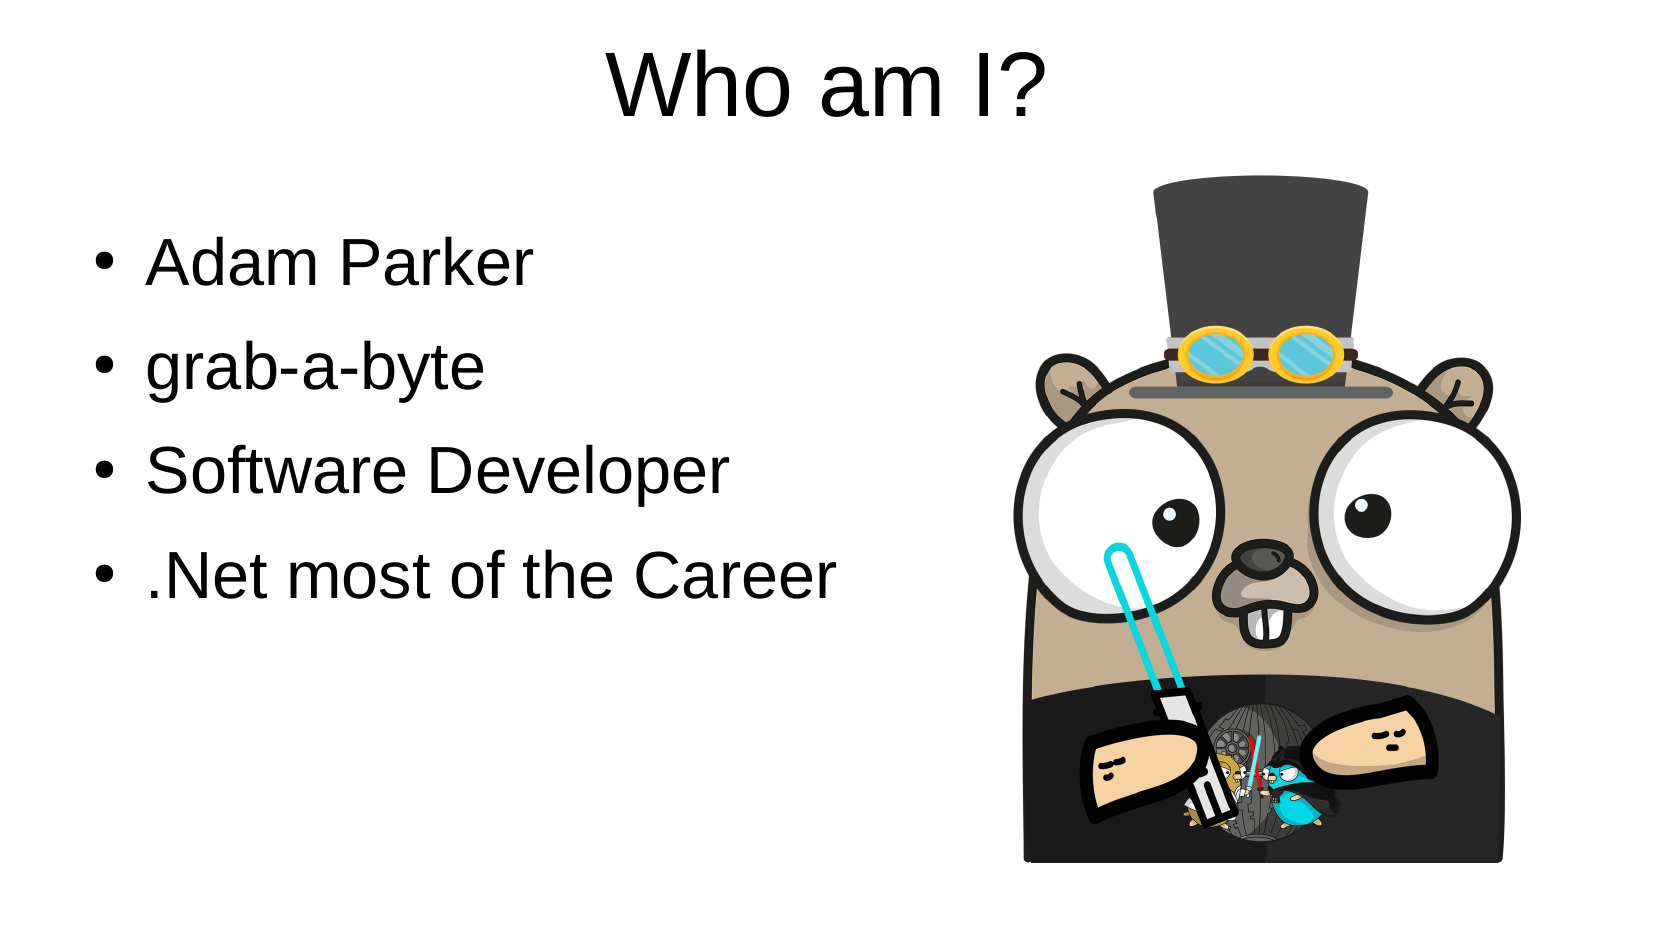

# Who am I?
Adam Parker
grab-a-byte
Software Developer
.Net most of the Career